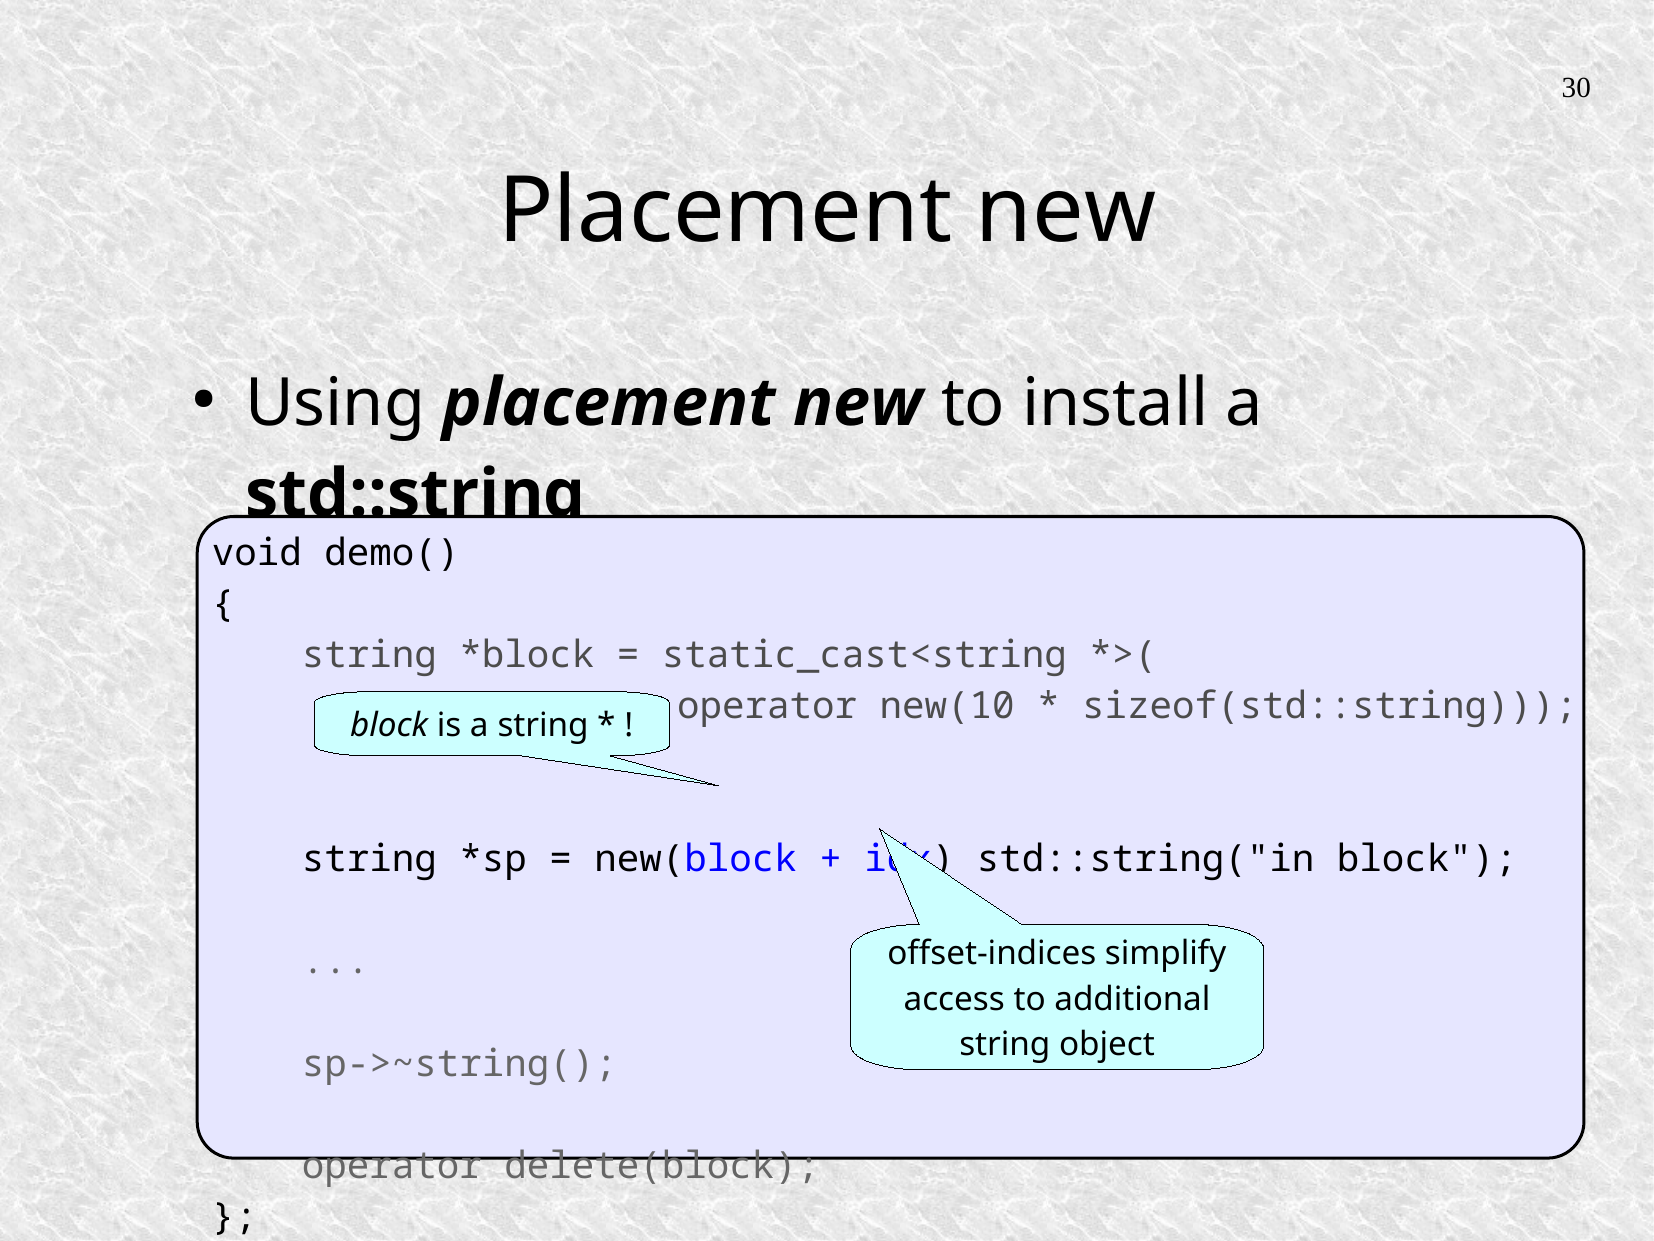

30
# Placement new
Using placement new to install a std::string
void demo()
{
 string *block = static_cast<string *>(
						 operator new(10 * sizeof(std::string)));
 string *sp = new(block + idx) std::string("in block");
 ...
 sp->~string();
 operator delete(block);
};
block is a string * !
offset-indices simplify
access to additional
string object